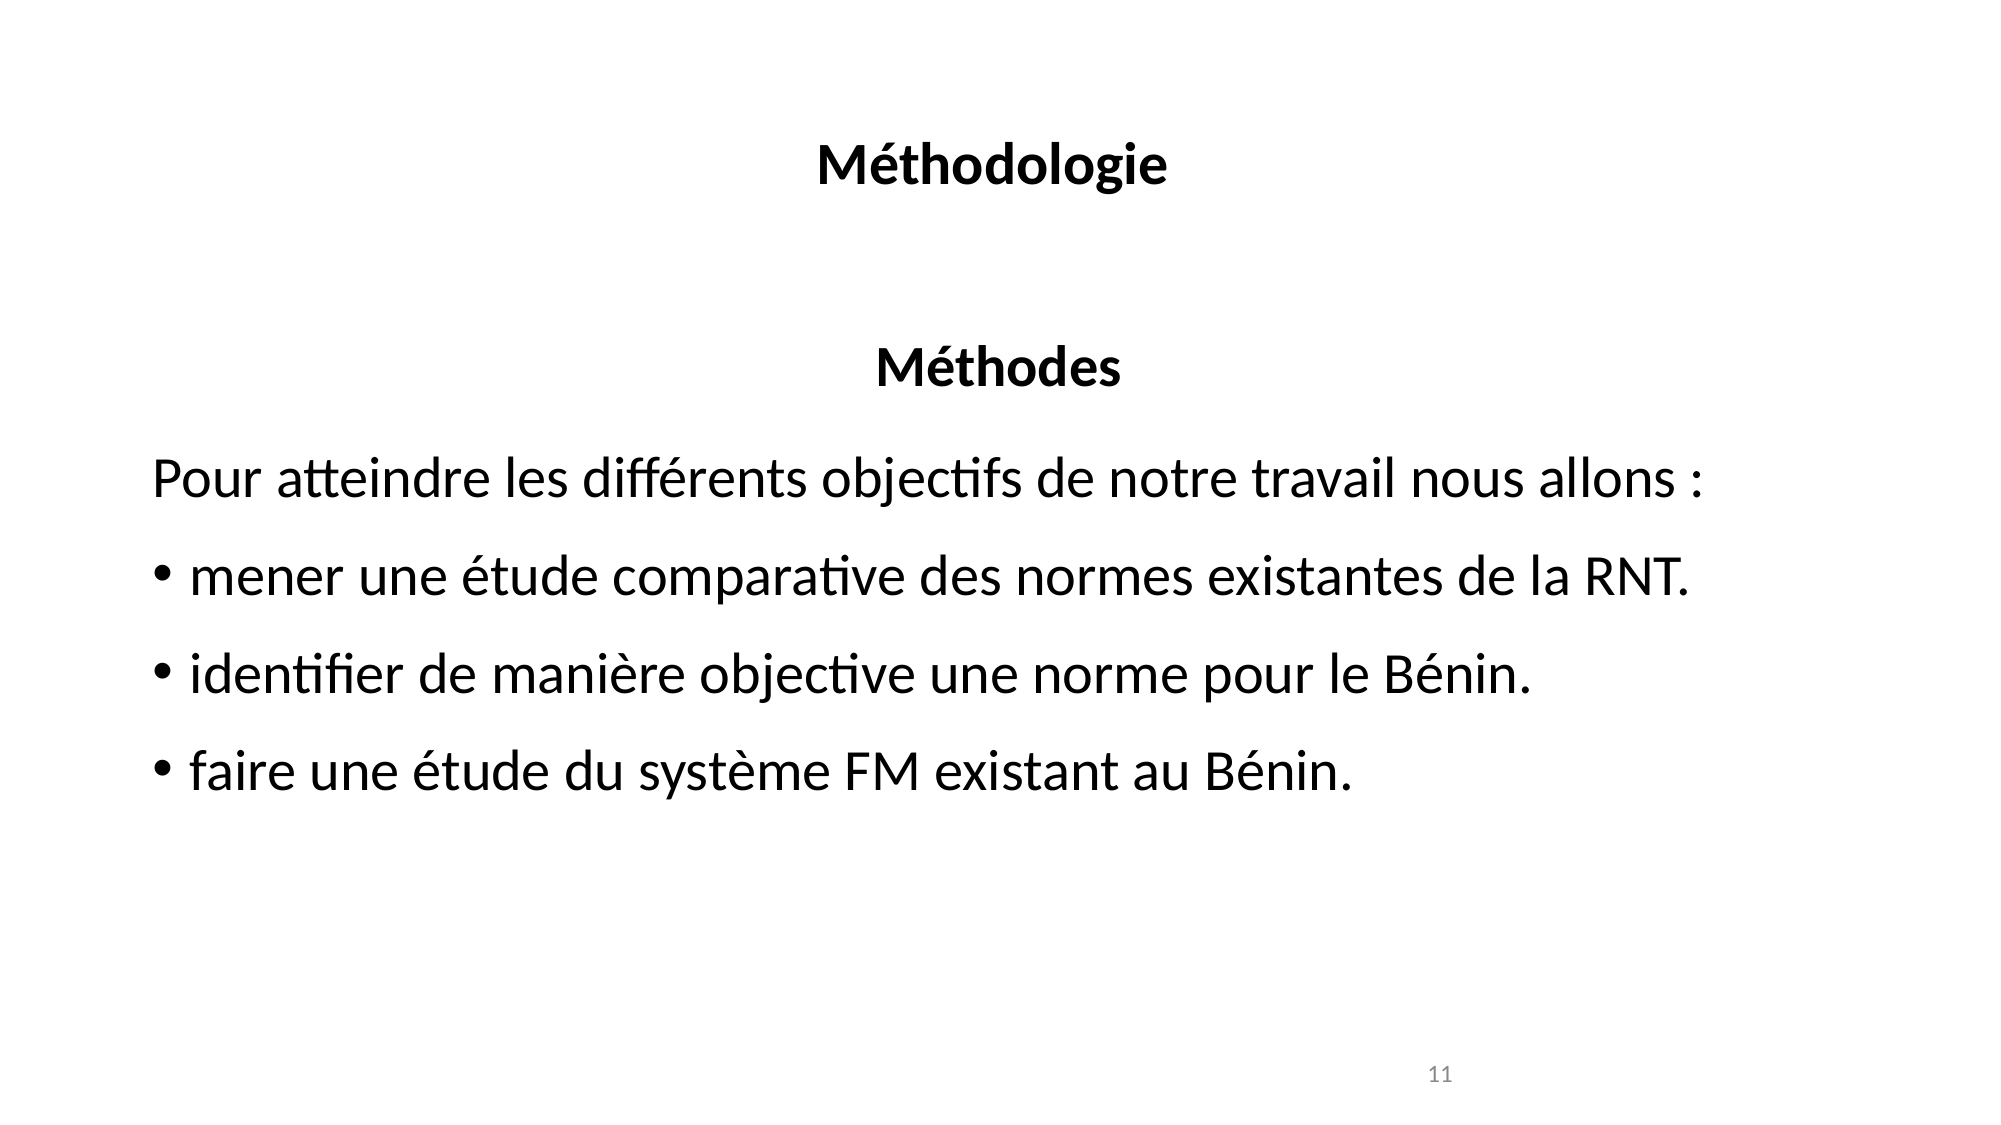

# Méthodologie
Pour atteindre les différents objectifs de notre travail nous allons :
mener une étude comparative des normes existantes de la RNT.
identifier de manière objective une norme pour le Bénin.
faire une étude du système FM existant au Bénin.
Méthodes